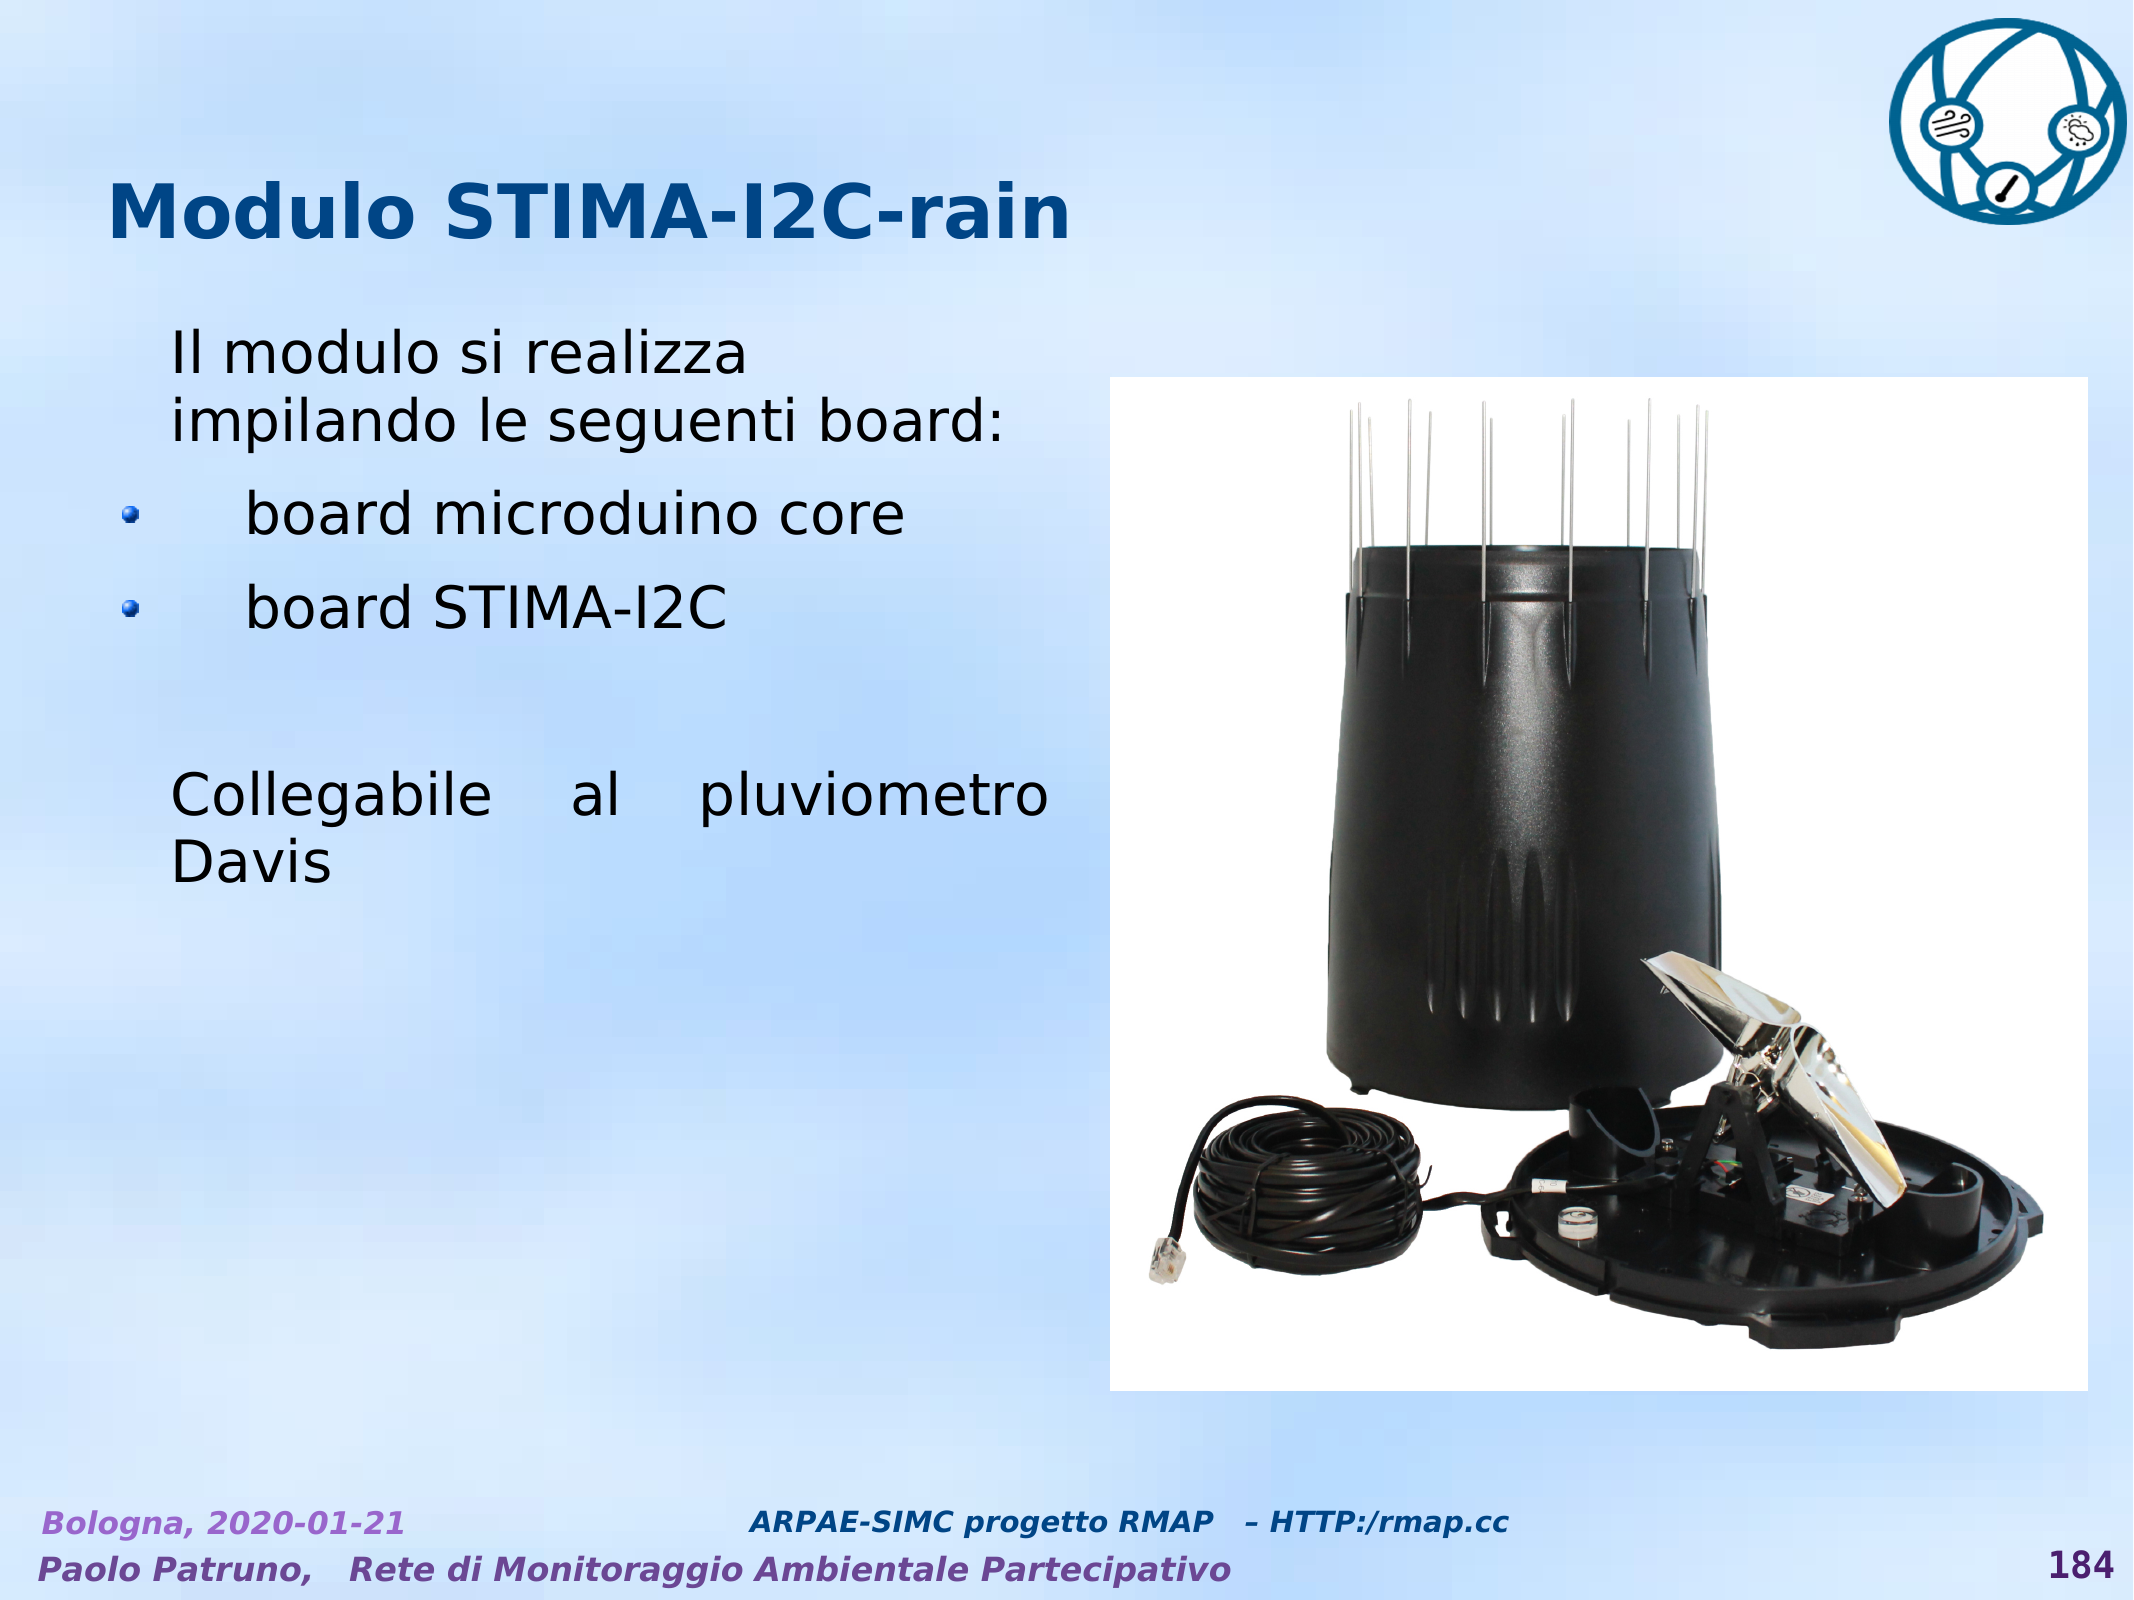

# Modulo STIMA-I2C-rain
Il modulo si realizza impilando le seguenti board:
 board microduino core
 board STIMA-I2C
Collegabile al pluviometro Davis